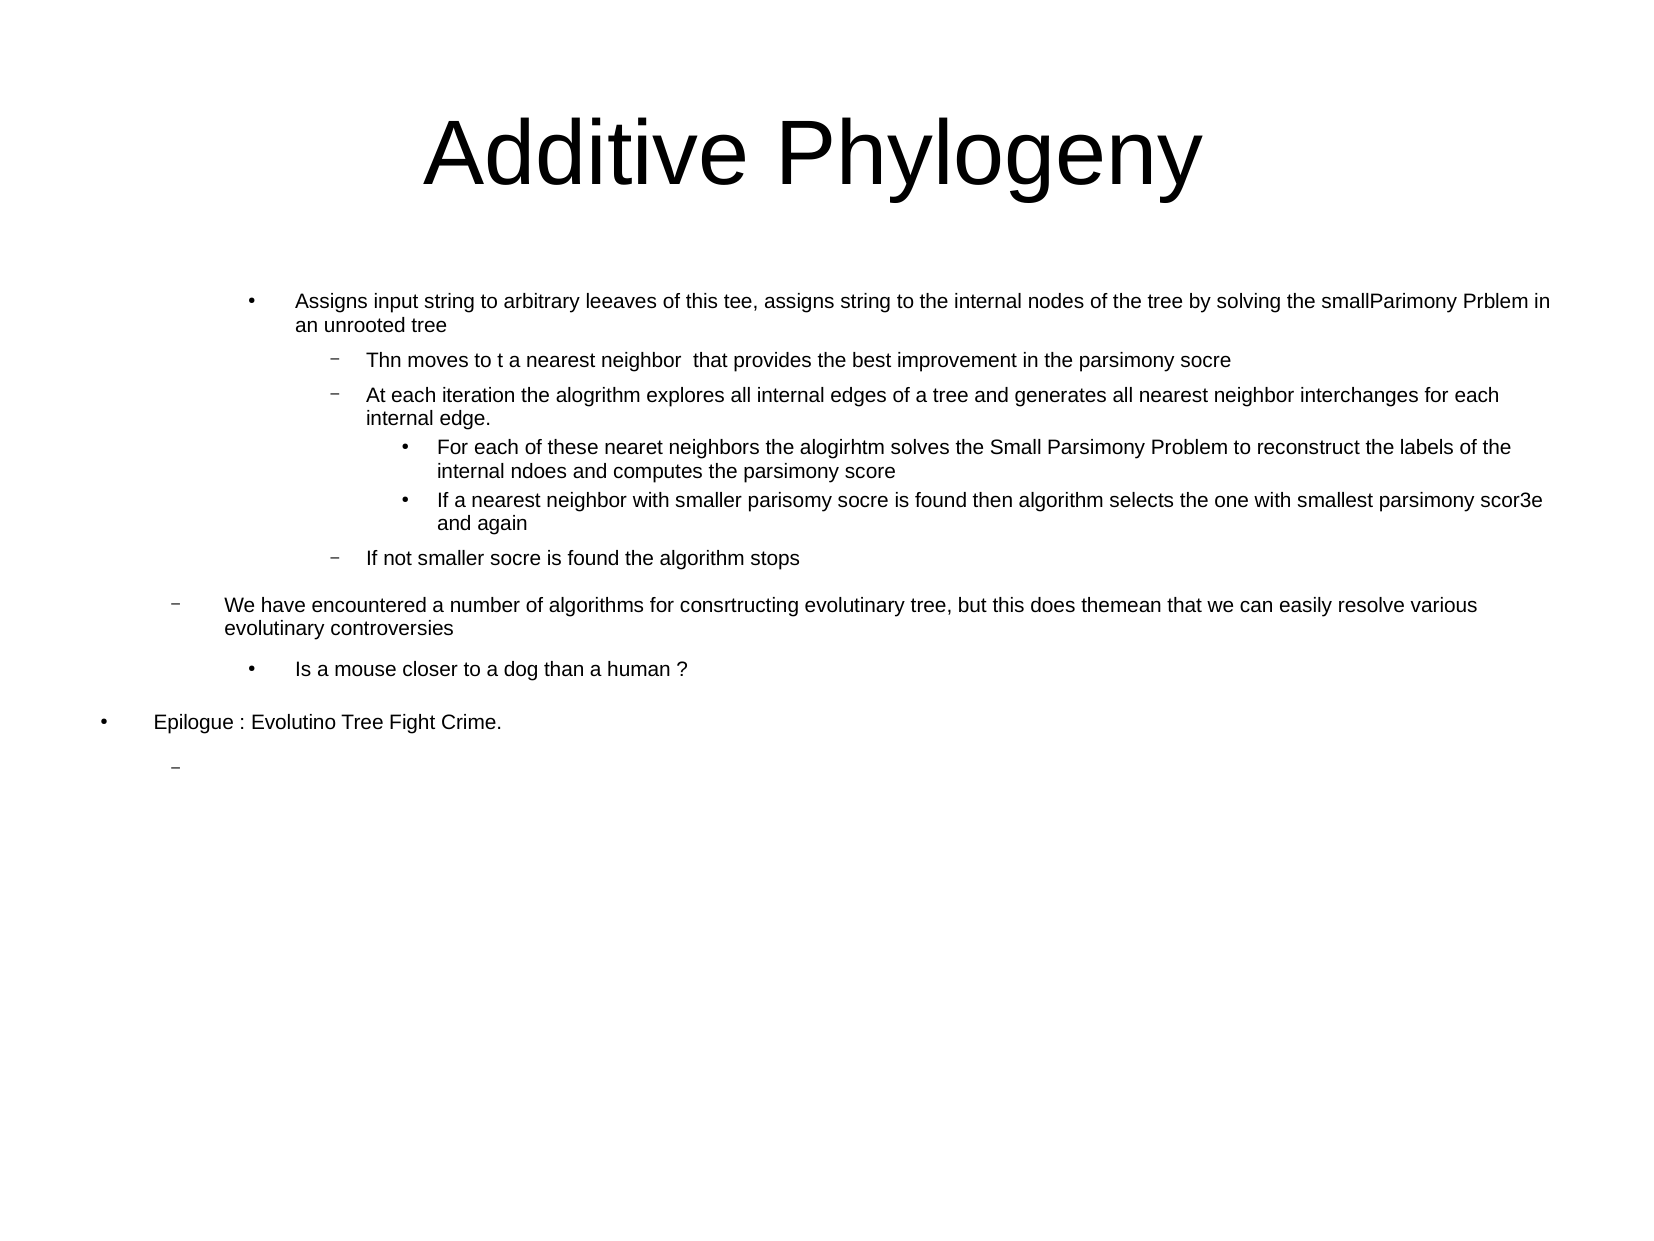

# Additive Phylogeny
Assigns input string to arbitrary leeaves of this tee, assigns string to the internal nodes of the tree by solving the smallParimony Prblem in an unrooted tree
Thn moves to t a nearest neighbor that provides the best improvement in the parsimony socre
At each iteration the alogrithm explores all internal edges of a tree and generates all nearest neighbor interchanges for each internal edge.
For each of these nearet neighbors the alogirhtm solves the Small Parsimony Problem to reconstruct the labels of the internal ndoes and computes the parsimony score
If a nearest neighbor with smaller parisomy socre is found then algorithm selects the one with smallest parsimony scor3e and again
If not smaller socre is found the algorithm stops
We have encountered a number of algorithms for consrtructing evolutinary tree, but this does themean that we can easily resolve various evolutinary controversies
Is a mouse closer to a dog than a human ?
Epilogue : Evolutino Tree Fight Crime.